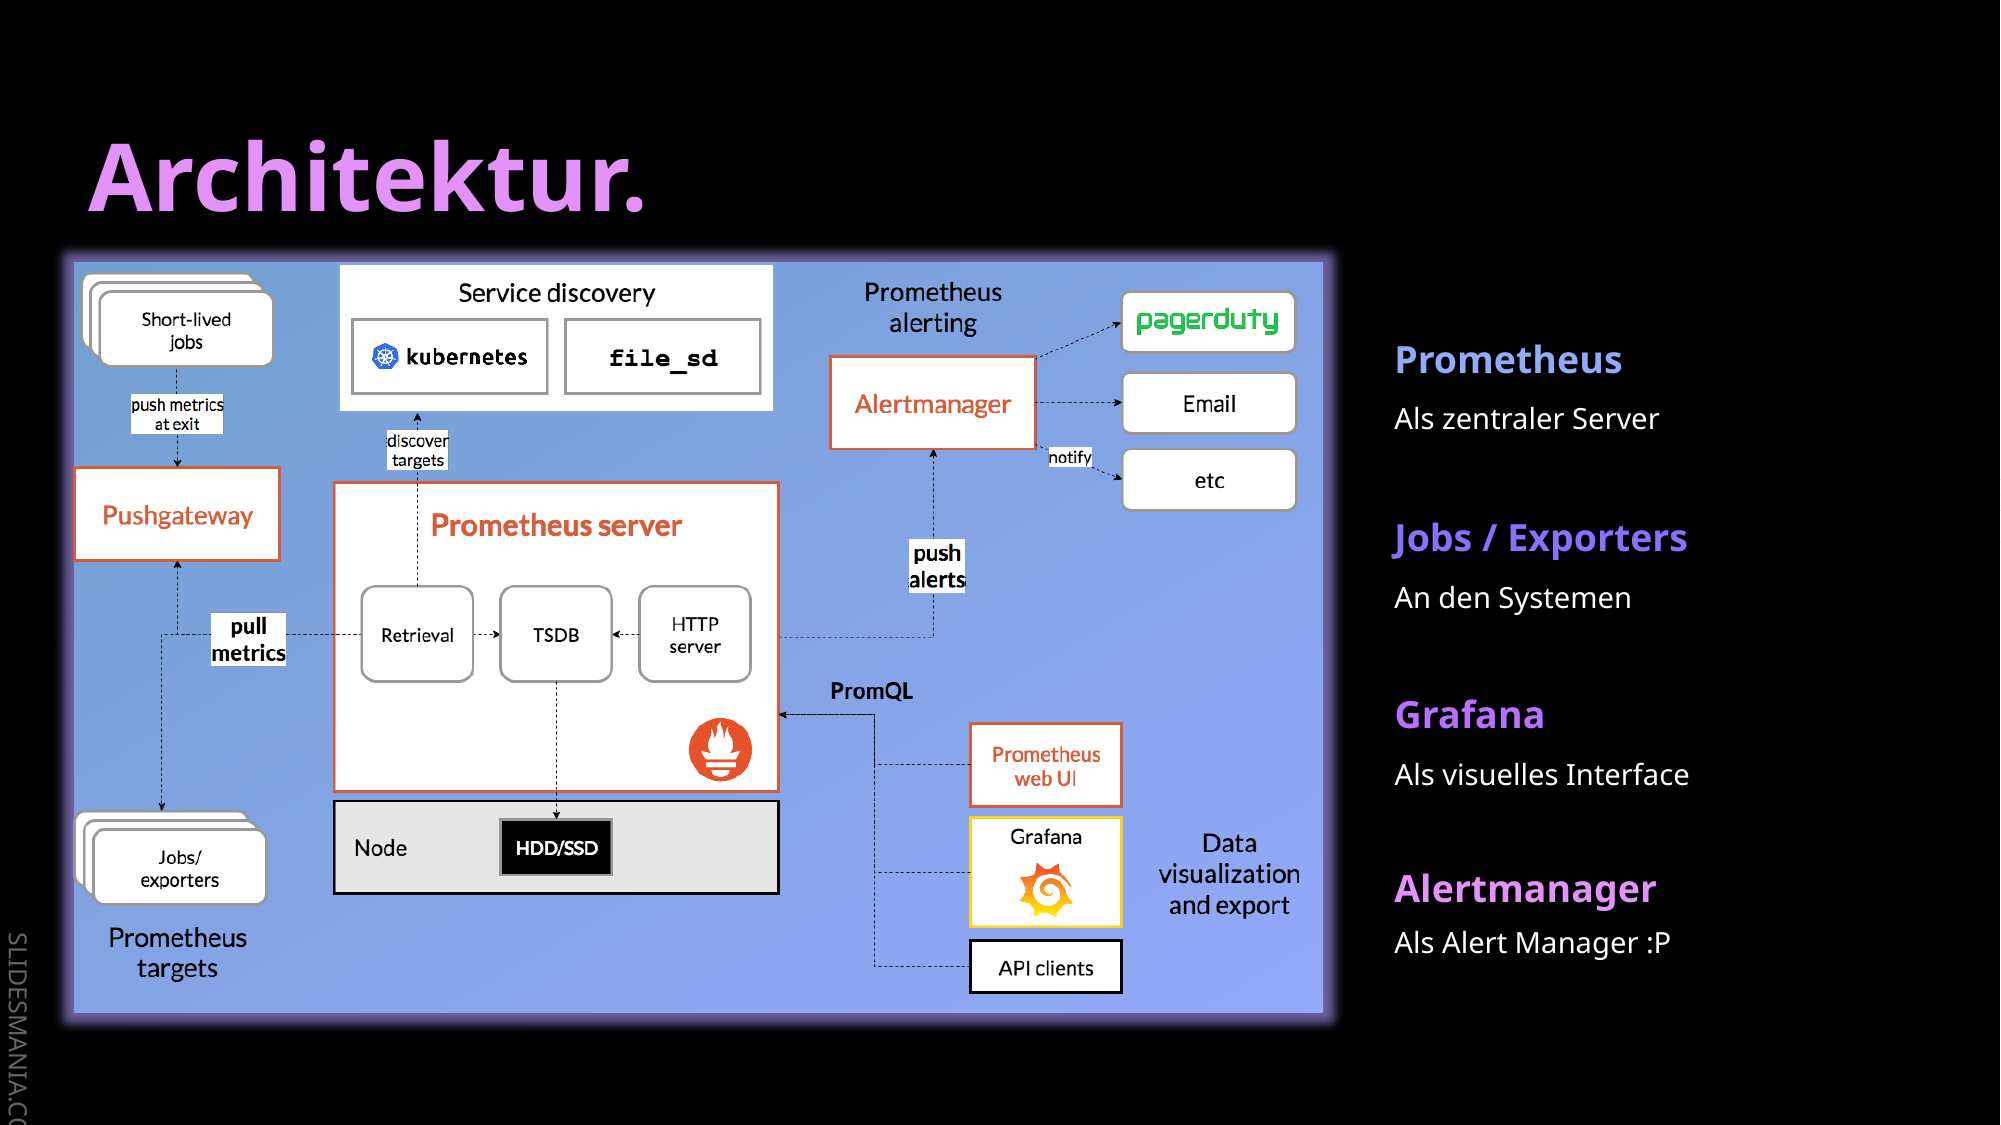

# Architektur.
Prometheus
Als zentraler Server
Jobs / Exporters
An den Systemen
Grafana
Als visuelles Interface
Alertmanager
Als Alert Manager :P